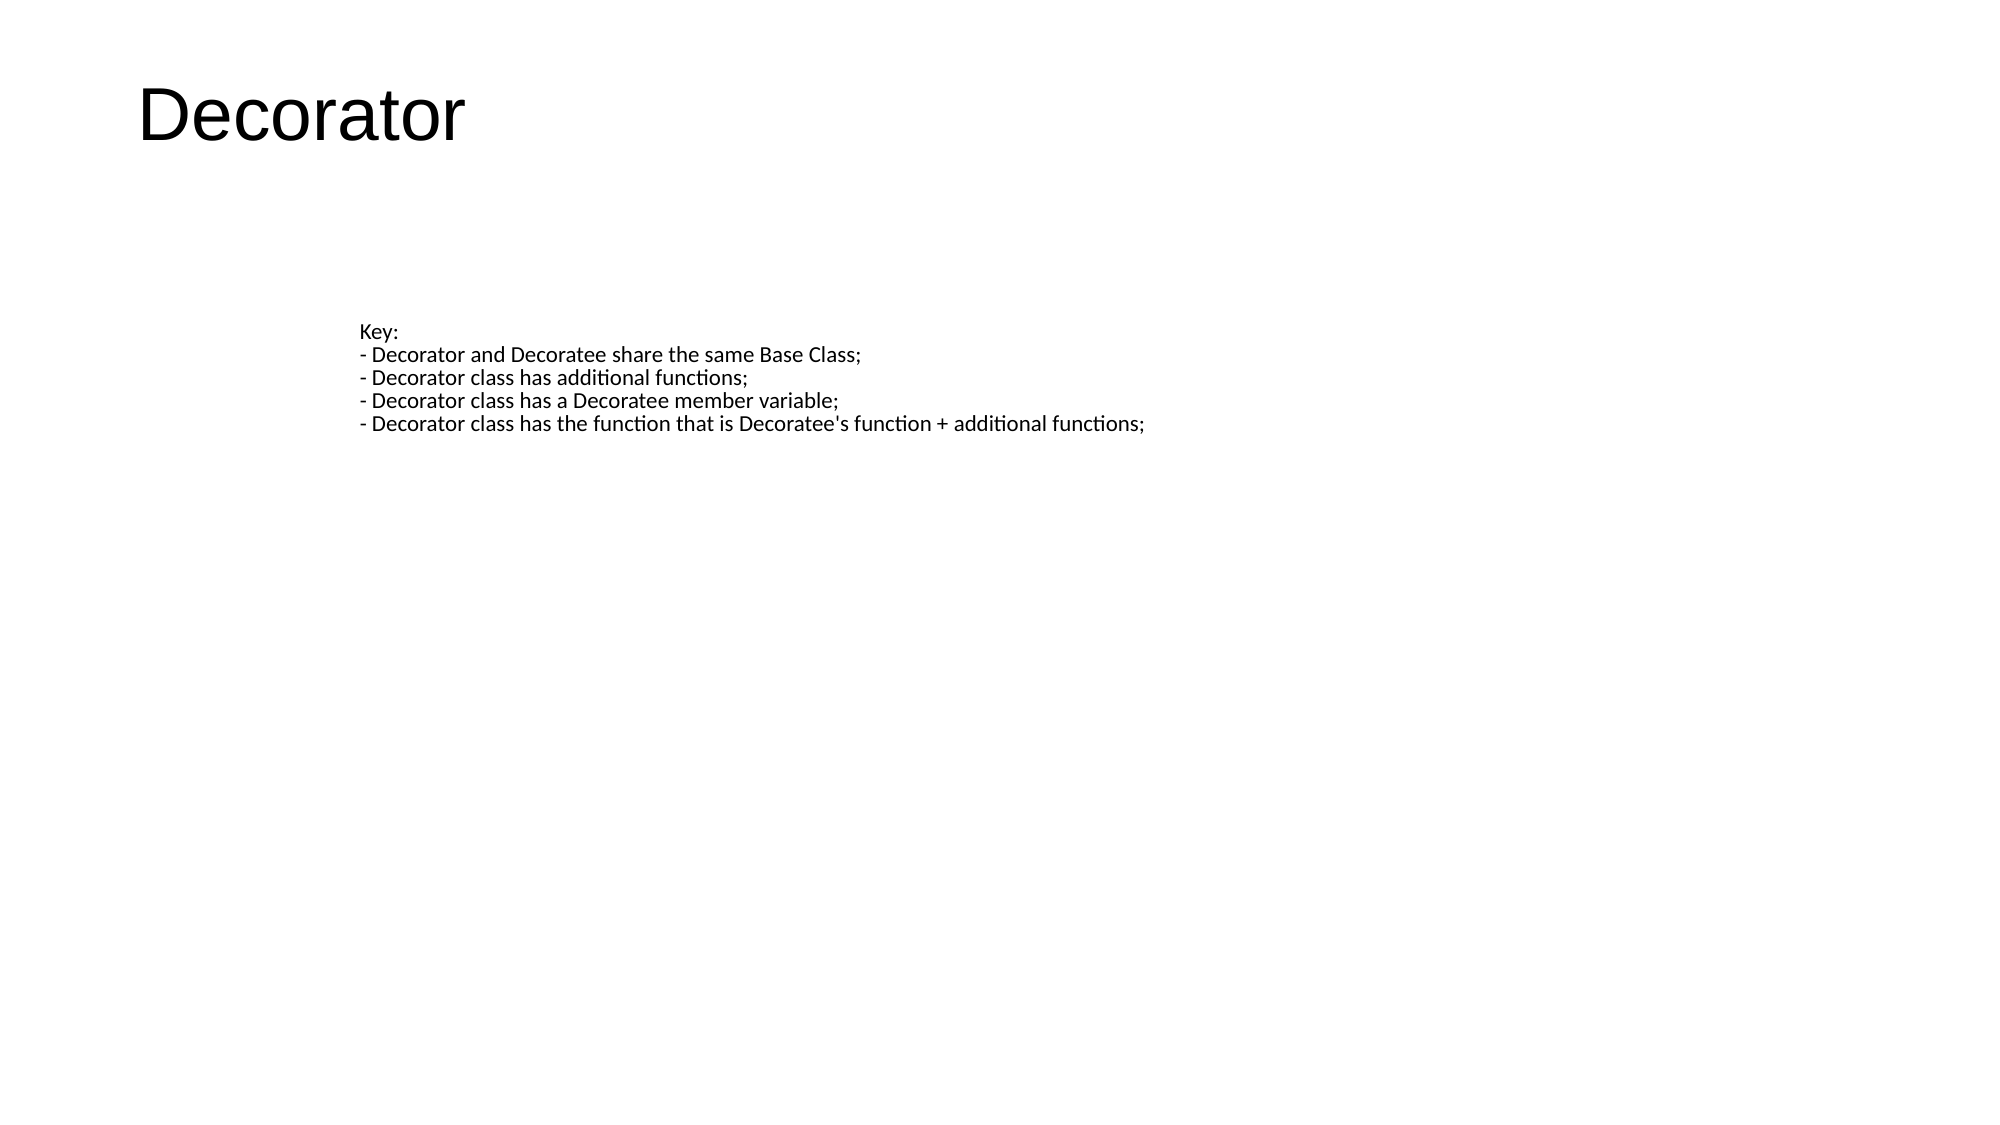

# Decorator
Key:
- Decorator and Decoratee share the same Base Class;
- Decorator class has additional functions;
- Decorator class has a Decoratee member variable;
- Decorator class has the function that is Decoratee's function + additional functions;